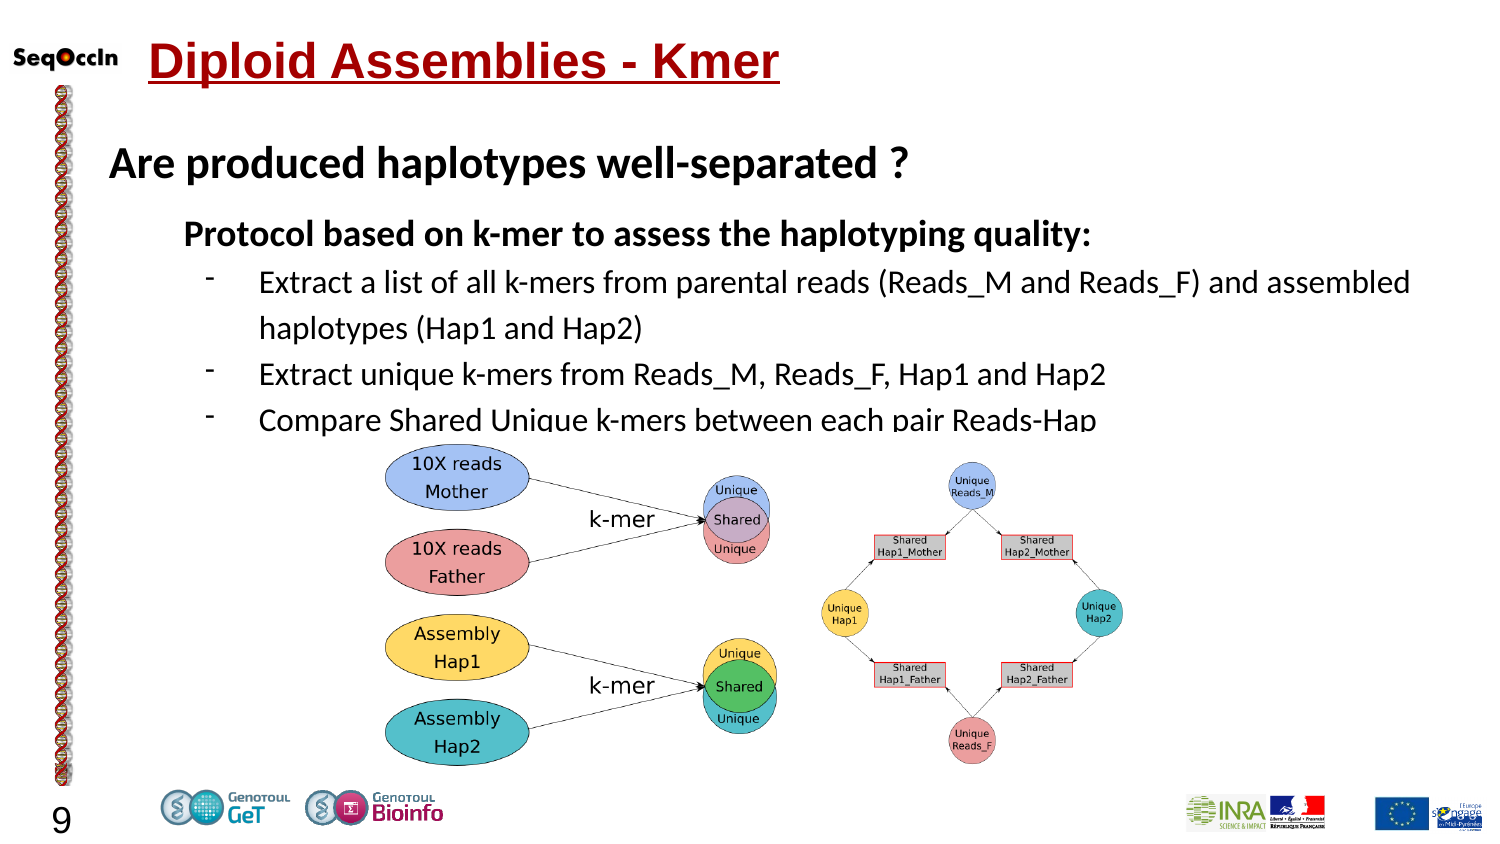

Diploid Assemblies - Kmer
Are produced haplotypes well-separated ?
	Protocol based on k-mer to assess the haplotyping quality:
Extract a list of all k-mers from parental reads (Reads_M and Reads_F) and assembled haplotypes (Hap1 and Hap2)
Extract unique k-mers from Reads_M, Reads_F, Hap1 and Hap2
Compare Shared Unique k-mers between each pair Reads-Hap